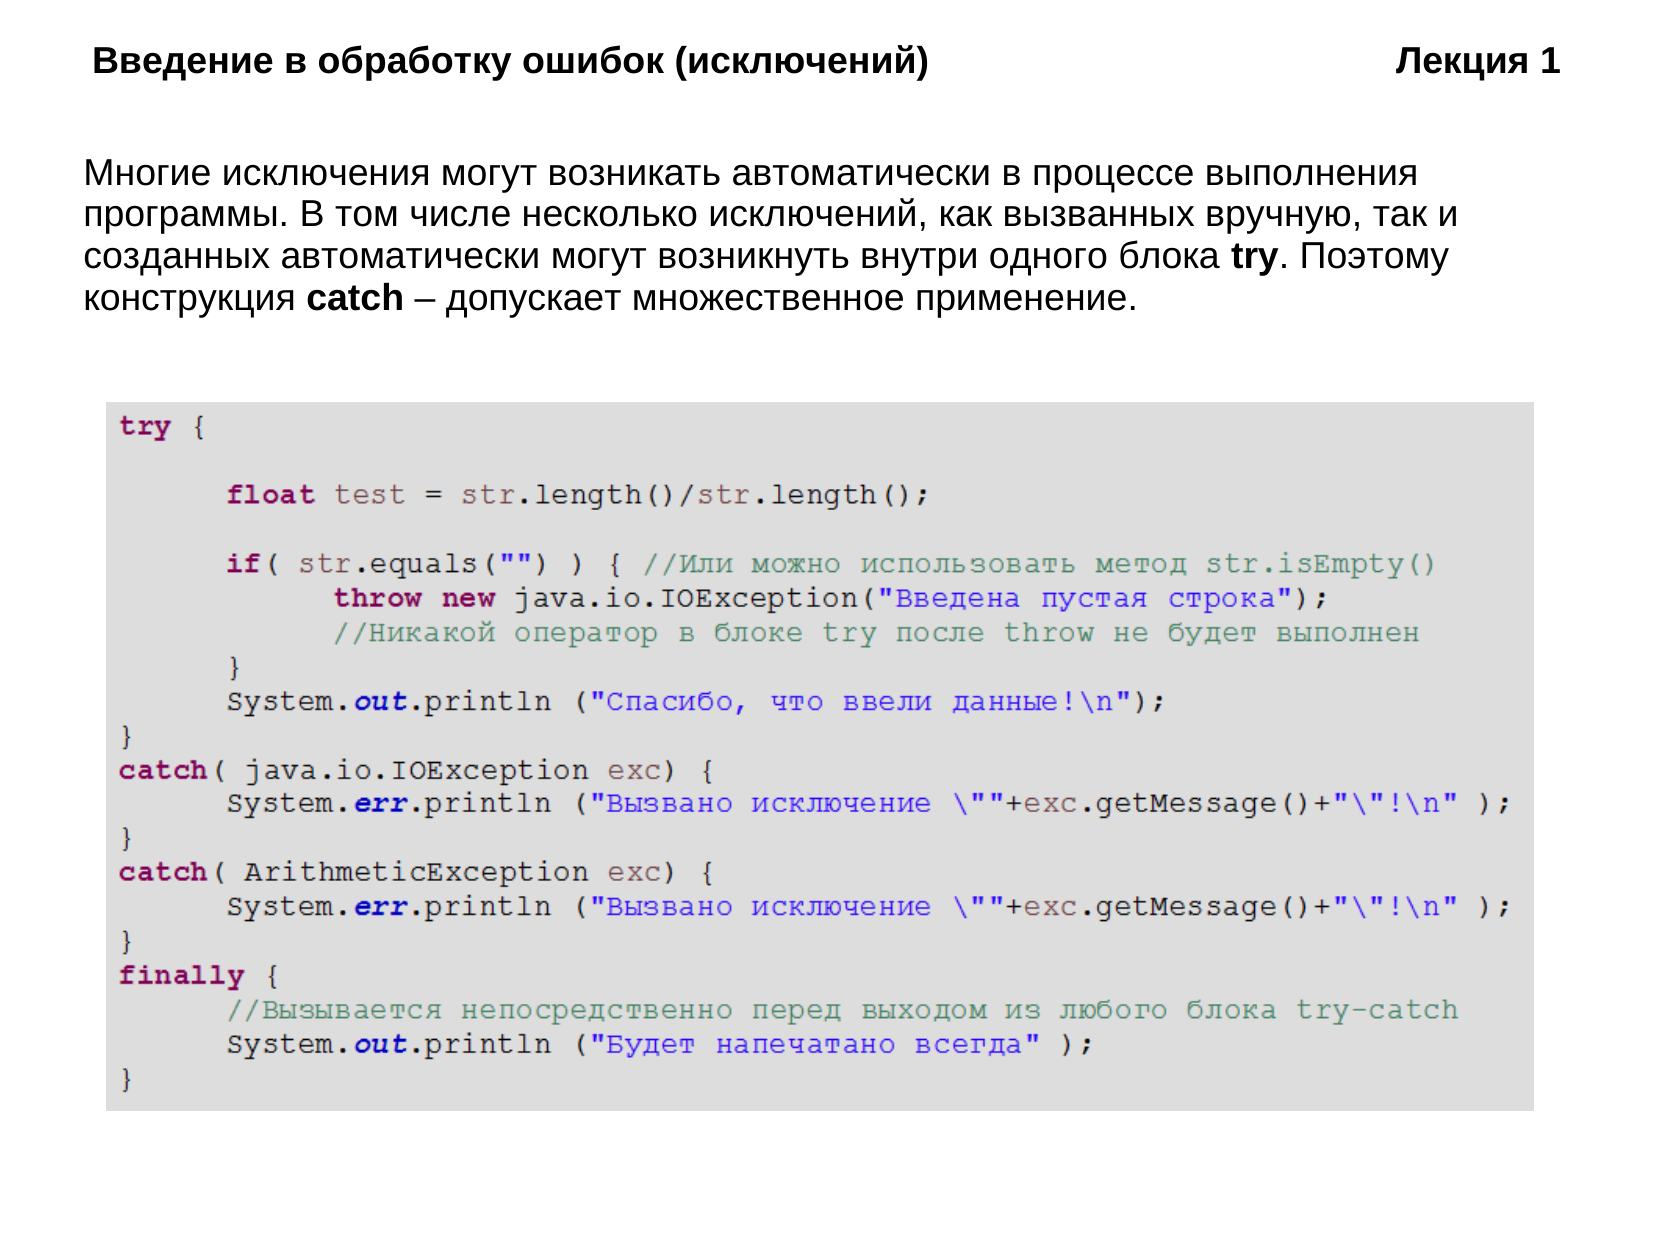

Введение в обработку ошибок (исключений)				Лекция 1
Многие исключения могут возникать автоматически в процессе выполнения программы. В том числе несколько исключений, как вызванных вручную, так и созданных автоматически могут возникнуть внутри одного блока try. Поэтому конструкция catсh – допускает множественное применение.